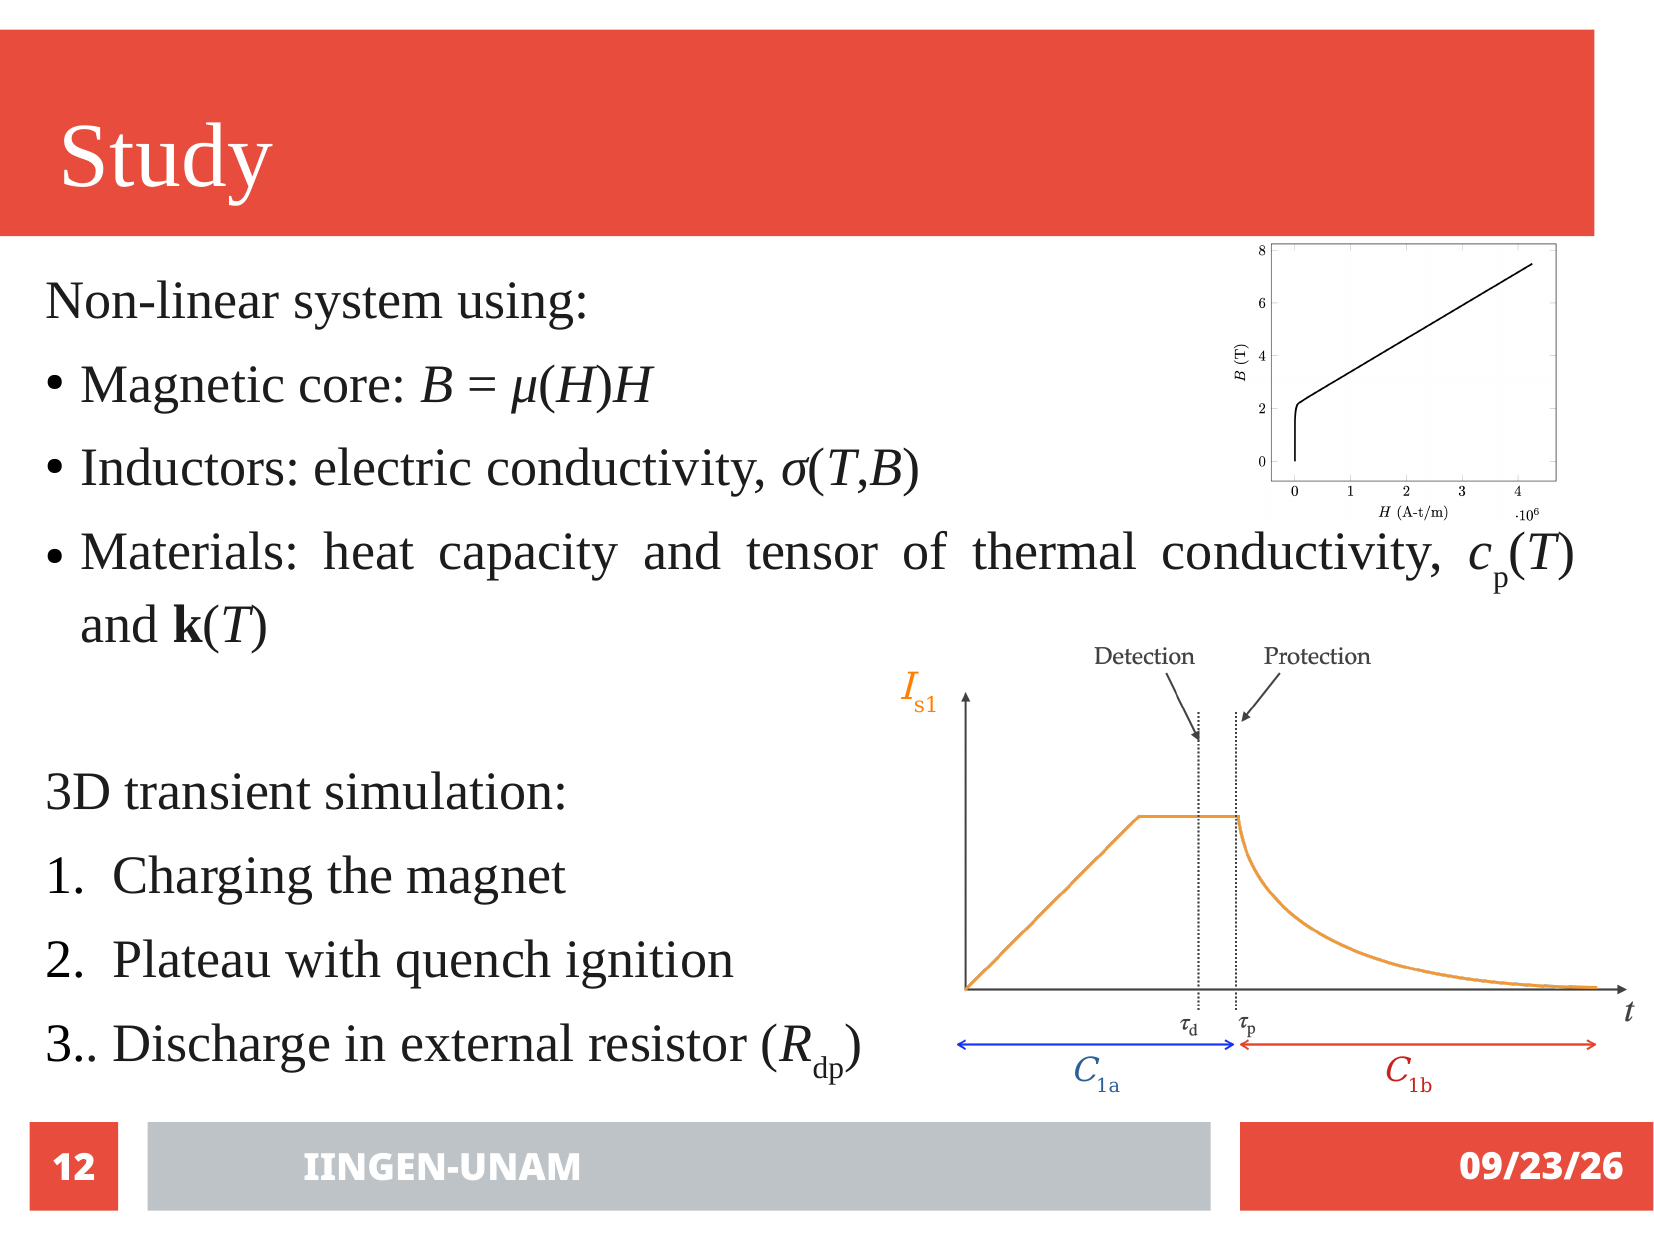

# Study
Non-linear system using:
Magnetic core: B = μ(H)H
Inductors: electric conductivity, σ(T,B)
Materials: heat capacity and tensor of thermal conductivity, cp(T) and k(T)
3D transient simulation:
 Charging the magnet
 Plateau with quench ignition
. Discharge in external resistor (Rdp)
Is1
C1a
C1b
12
IINGEN-UNAM